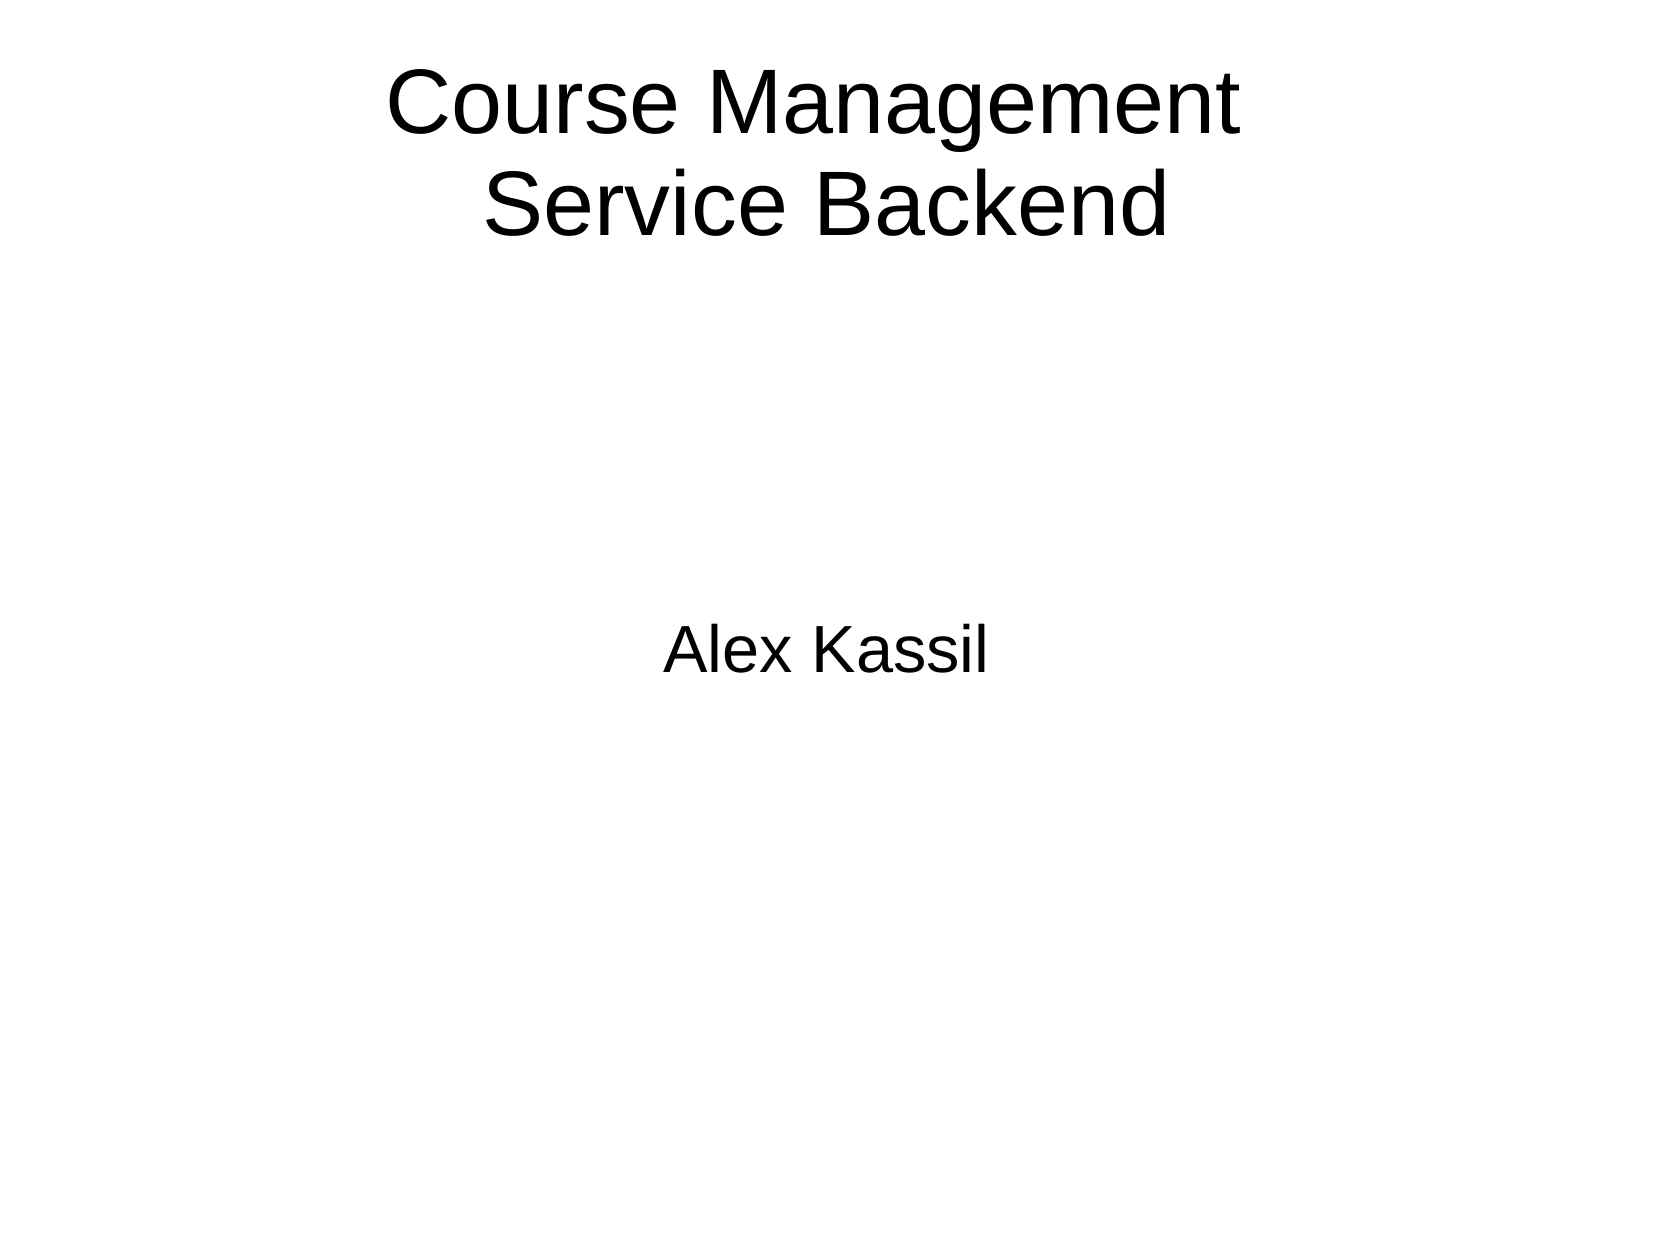

# Course Management Service Backend
Alex Kassil